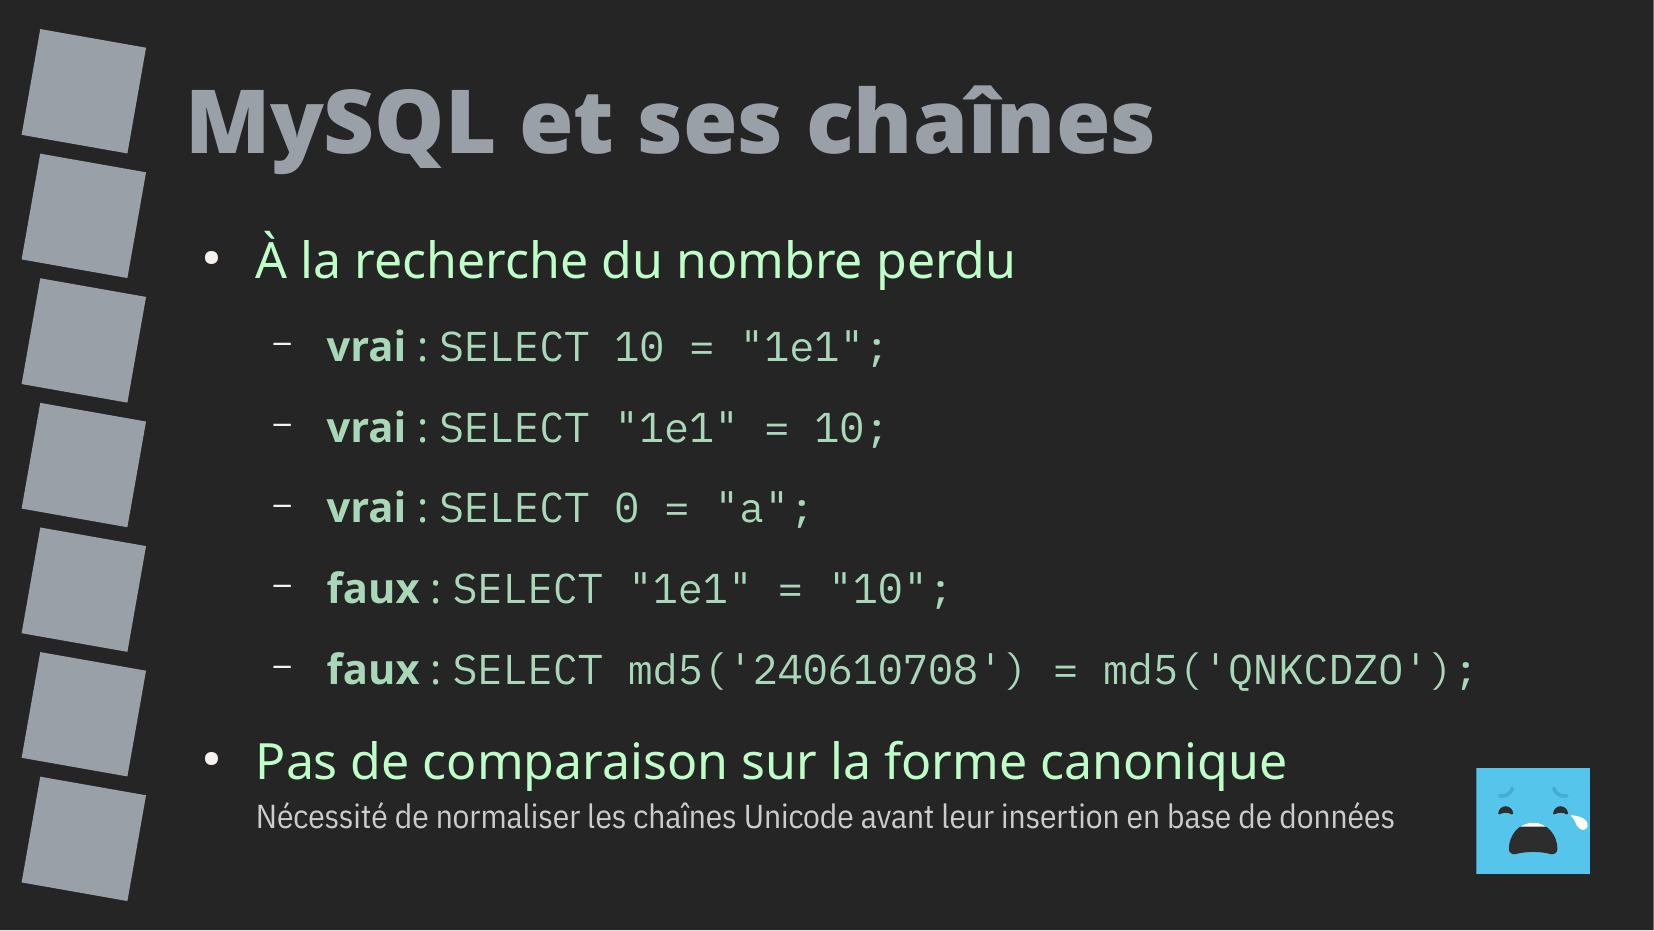

# MySQL et ses chaînes
À la recherche du nombre perdu
vrai : SELECT 10 = "1e1";
vrai : SELECT "1e1" = 10;
vrai : SELECT 0 = "a";
faux : SELECT "1e1" = "10";
faux : SELECT md5('240610708') = md5('QNKCDZO');
Pas de comparaison sur la forme canonique
Nécessité de normaliser les chaînes Unicode avant leur insertion en base de données